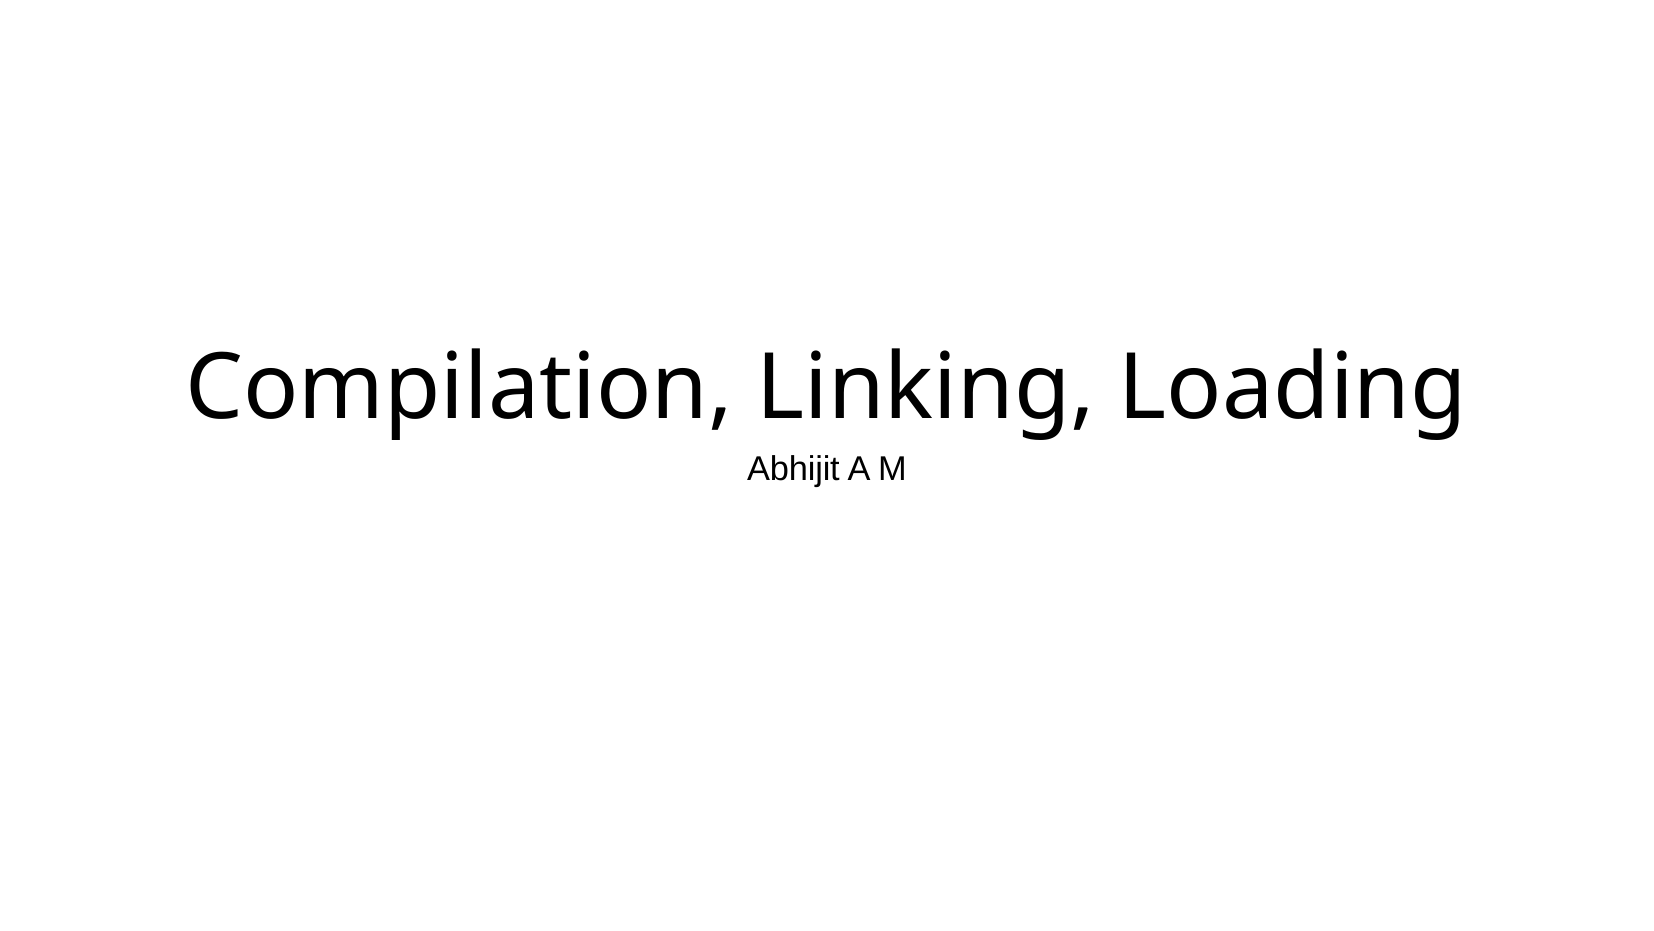

Abhijit A M
# Compilation, Linking, Loading